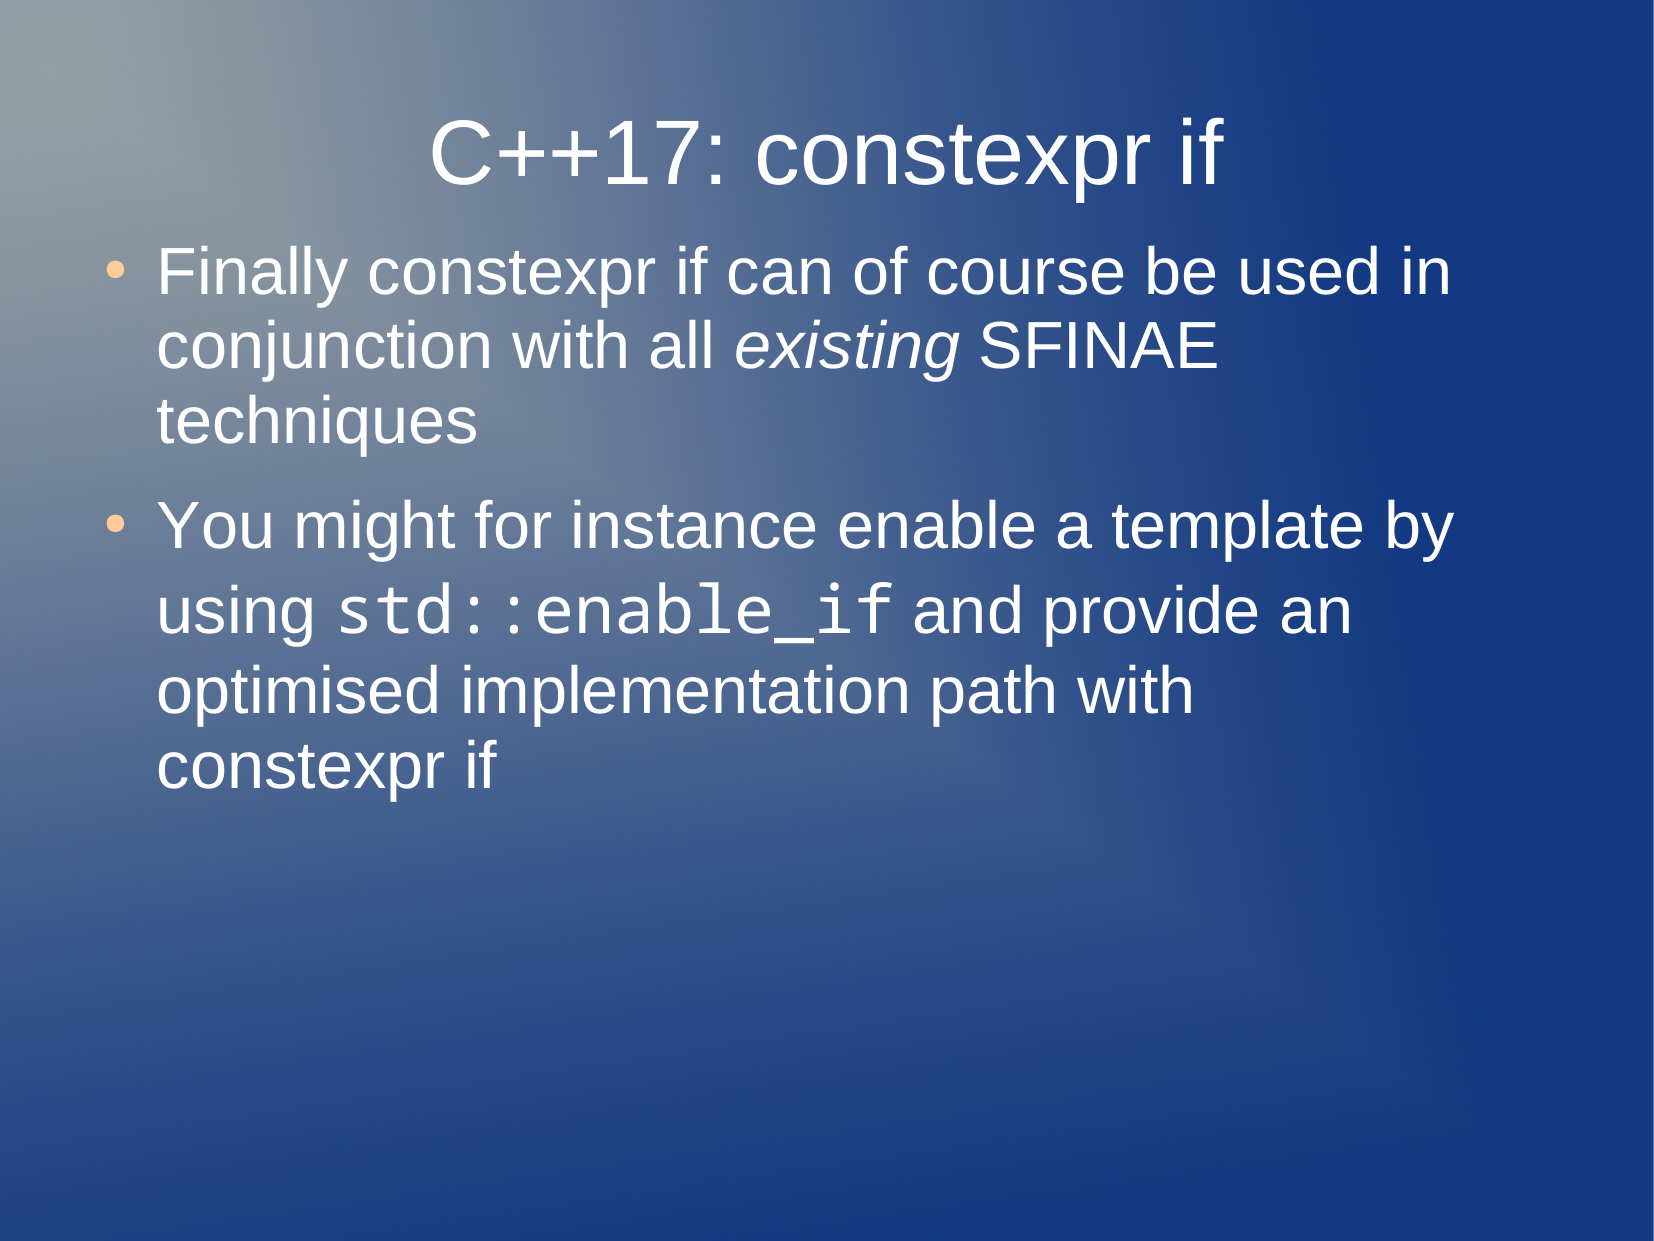

# C++17: constexpr if
Finally constexpr if can of course be used in conjunction with all existing SFINAE techniques
You might for instance enable a template by using std::enable_if and provide an optimised implementation path with constexpr if